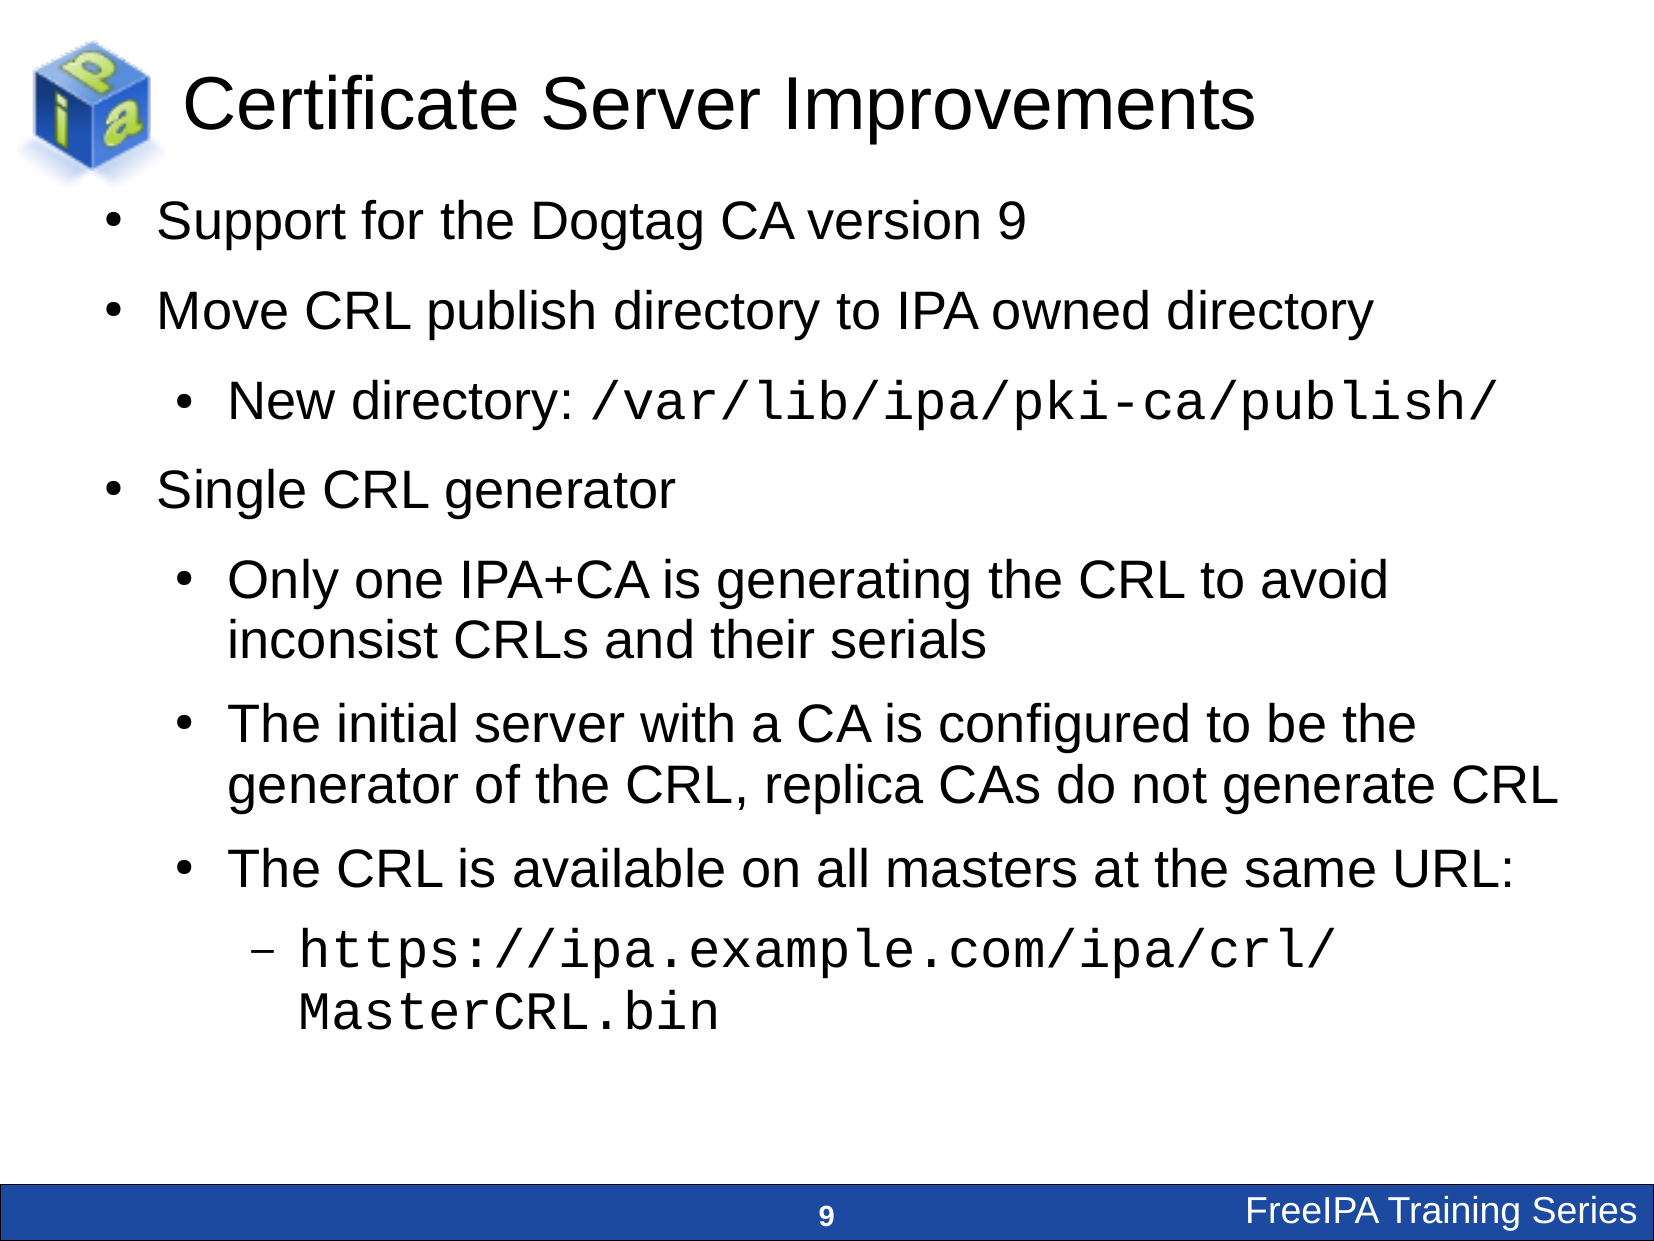

# Certificate Server Improvements
Support for the Dogtag CA version 9
Move CRL publish directory to IPA owned directory
New directory: /var/lib/ipa/pki-ca/publish/
Single CRL generator
Only one IPA+CA is generating the CRL to avoid inconsist CRLs and their serials
The initial server with a CA is configured to be the generator of the CRL, replica CAs do not generate CRL
The CRL is available on all masters at the same URL:
https://ipa.example.com/ipa/crl/MasterCRL.bin
9